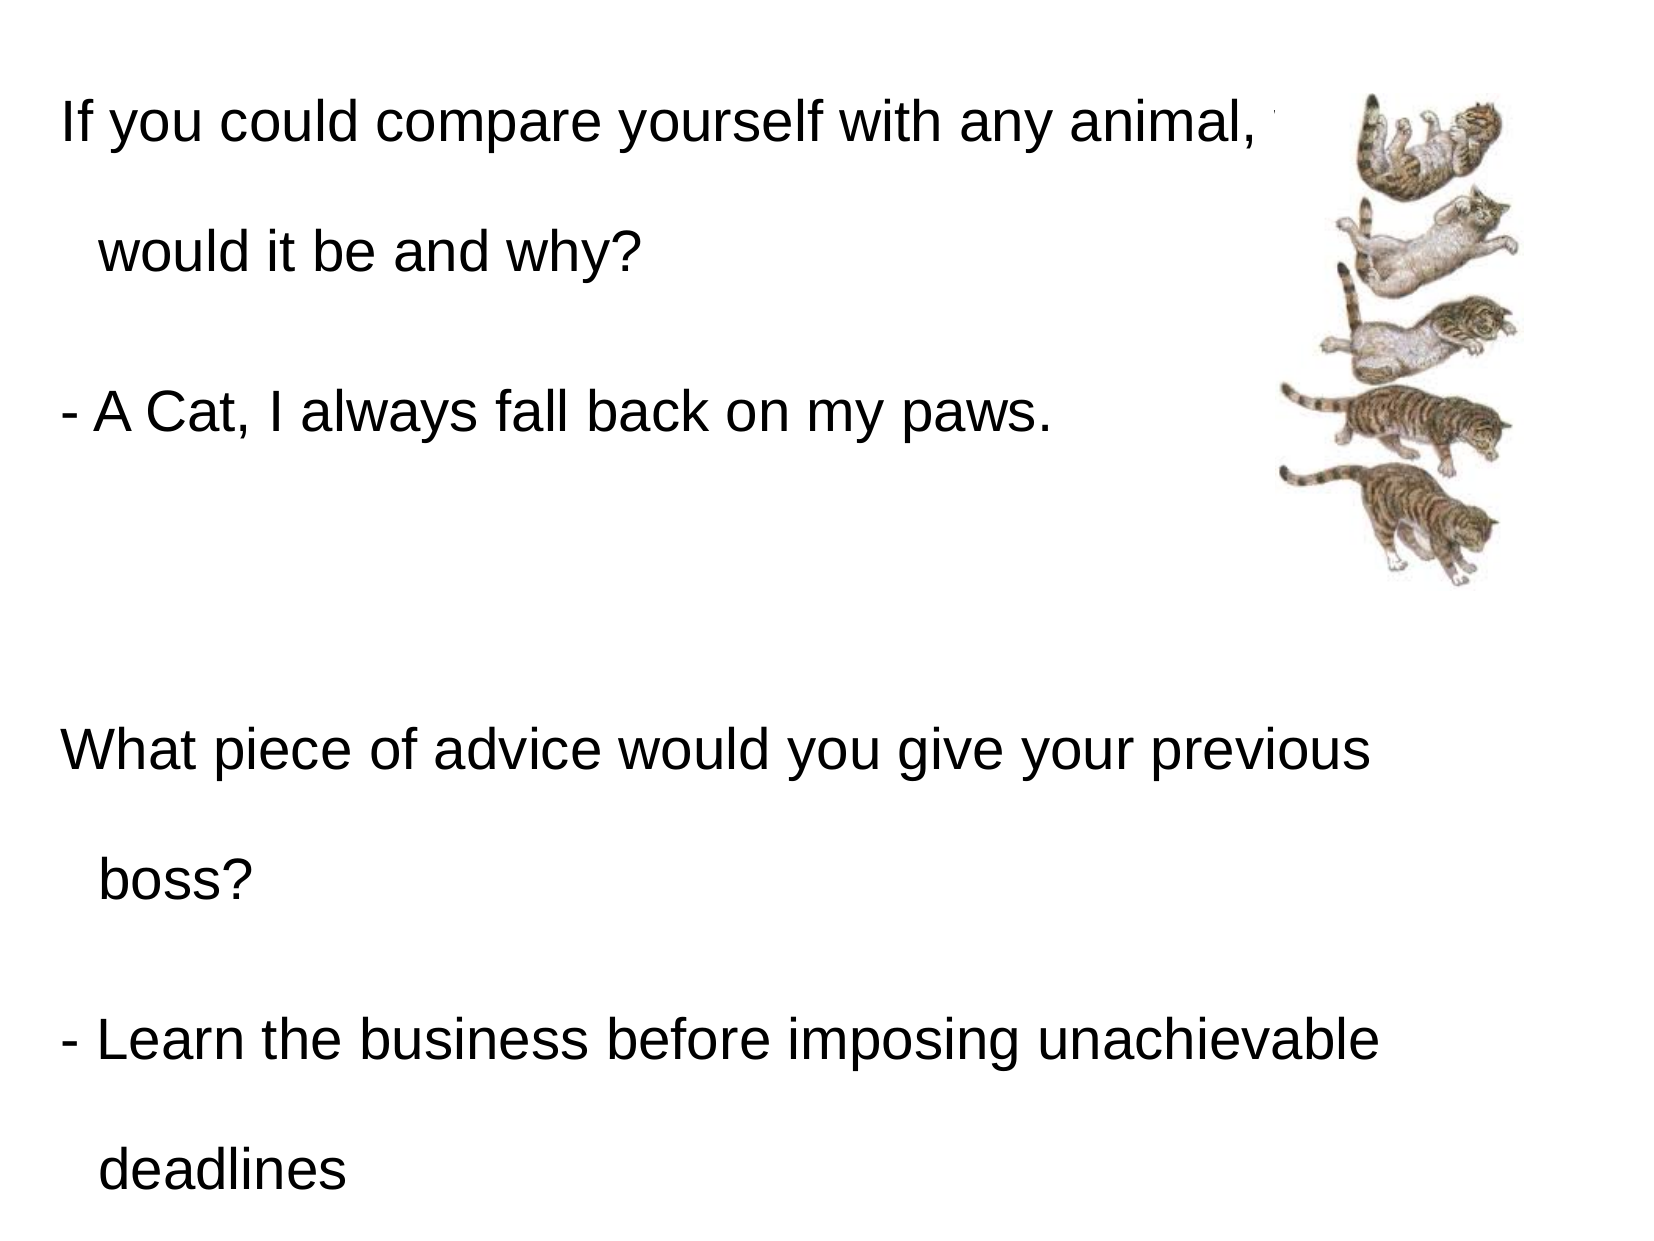

# If you could compare yourself with any animal, which would it be and why?
- A Cat, I always fall back on my paws.
What piece of advice would you give your previous boss?
- Learn the business before imposing unachievable deadlines